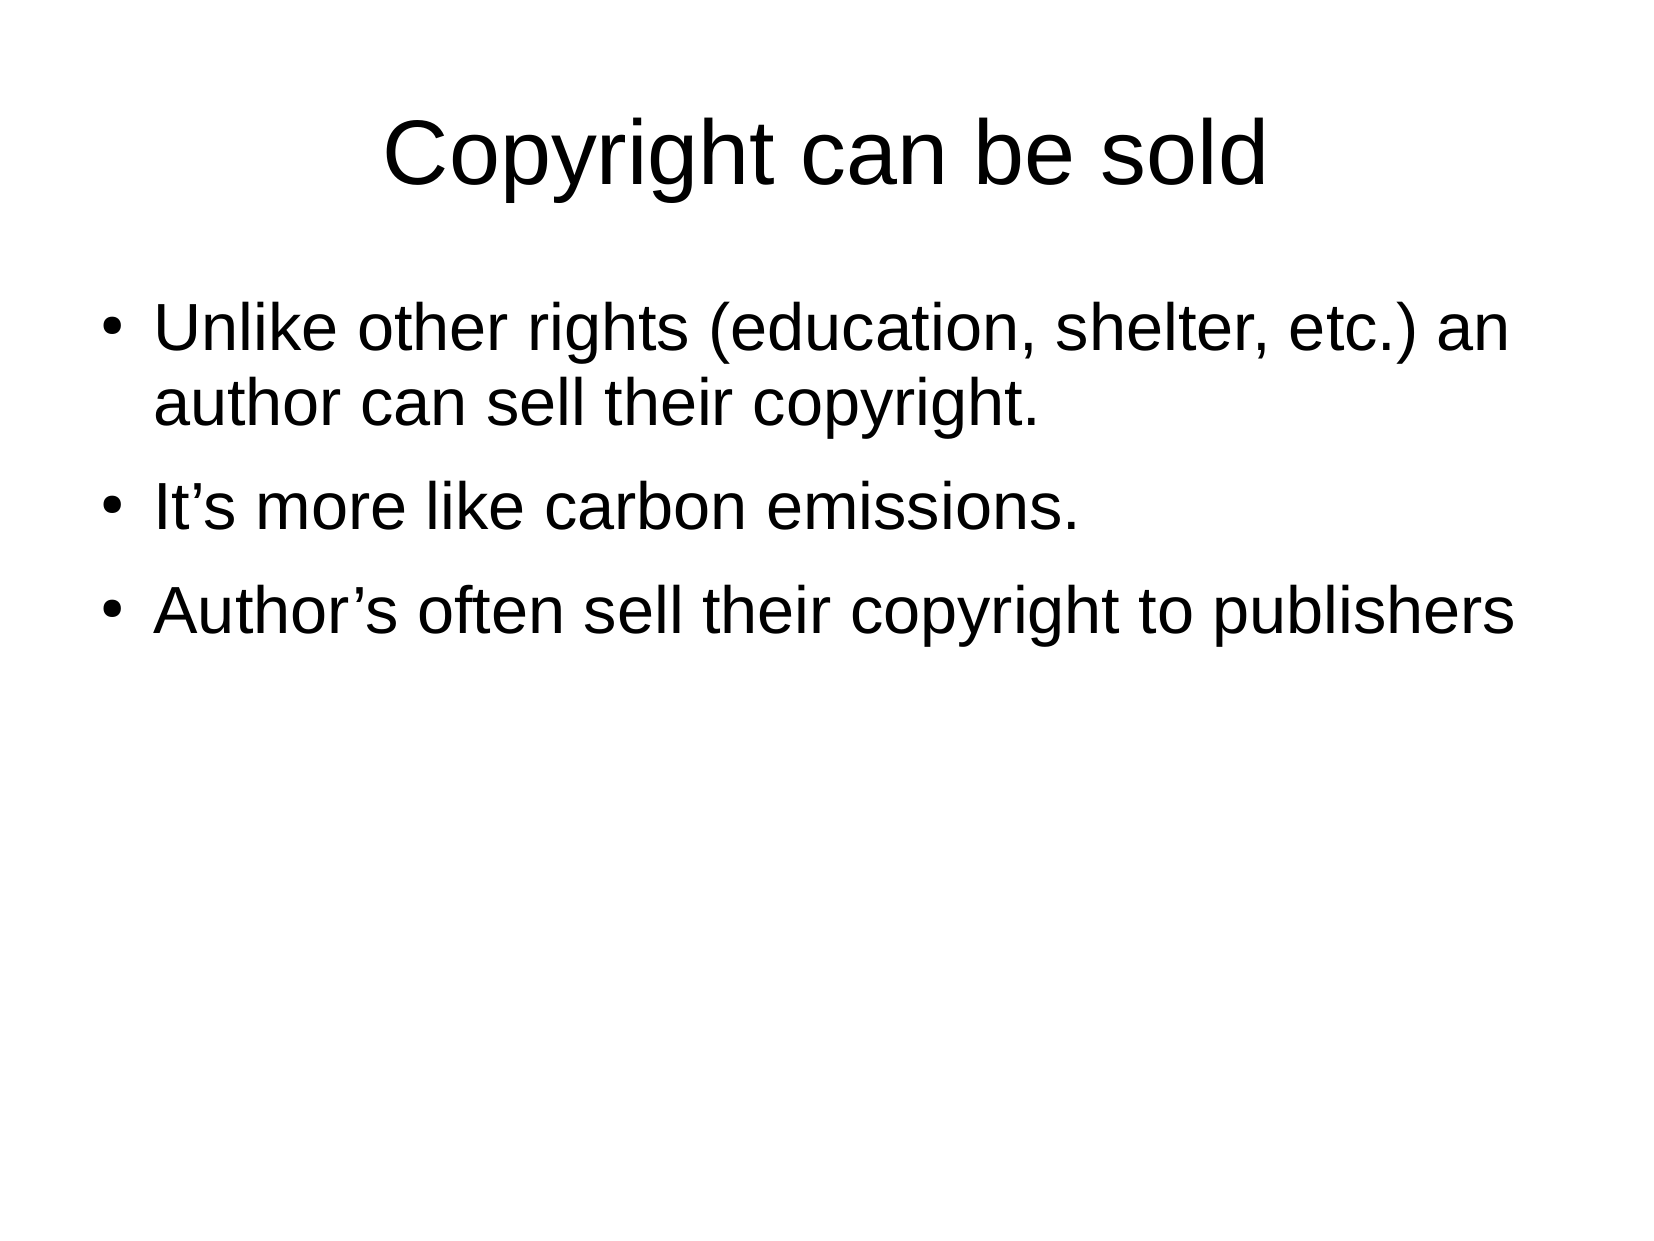

# Copyright can be sold
Unlike other rights (education, shelter, etc.) an author can sell their copyright.
It’s more like carbon emissions.
Author’s often sell their copyright to publishers